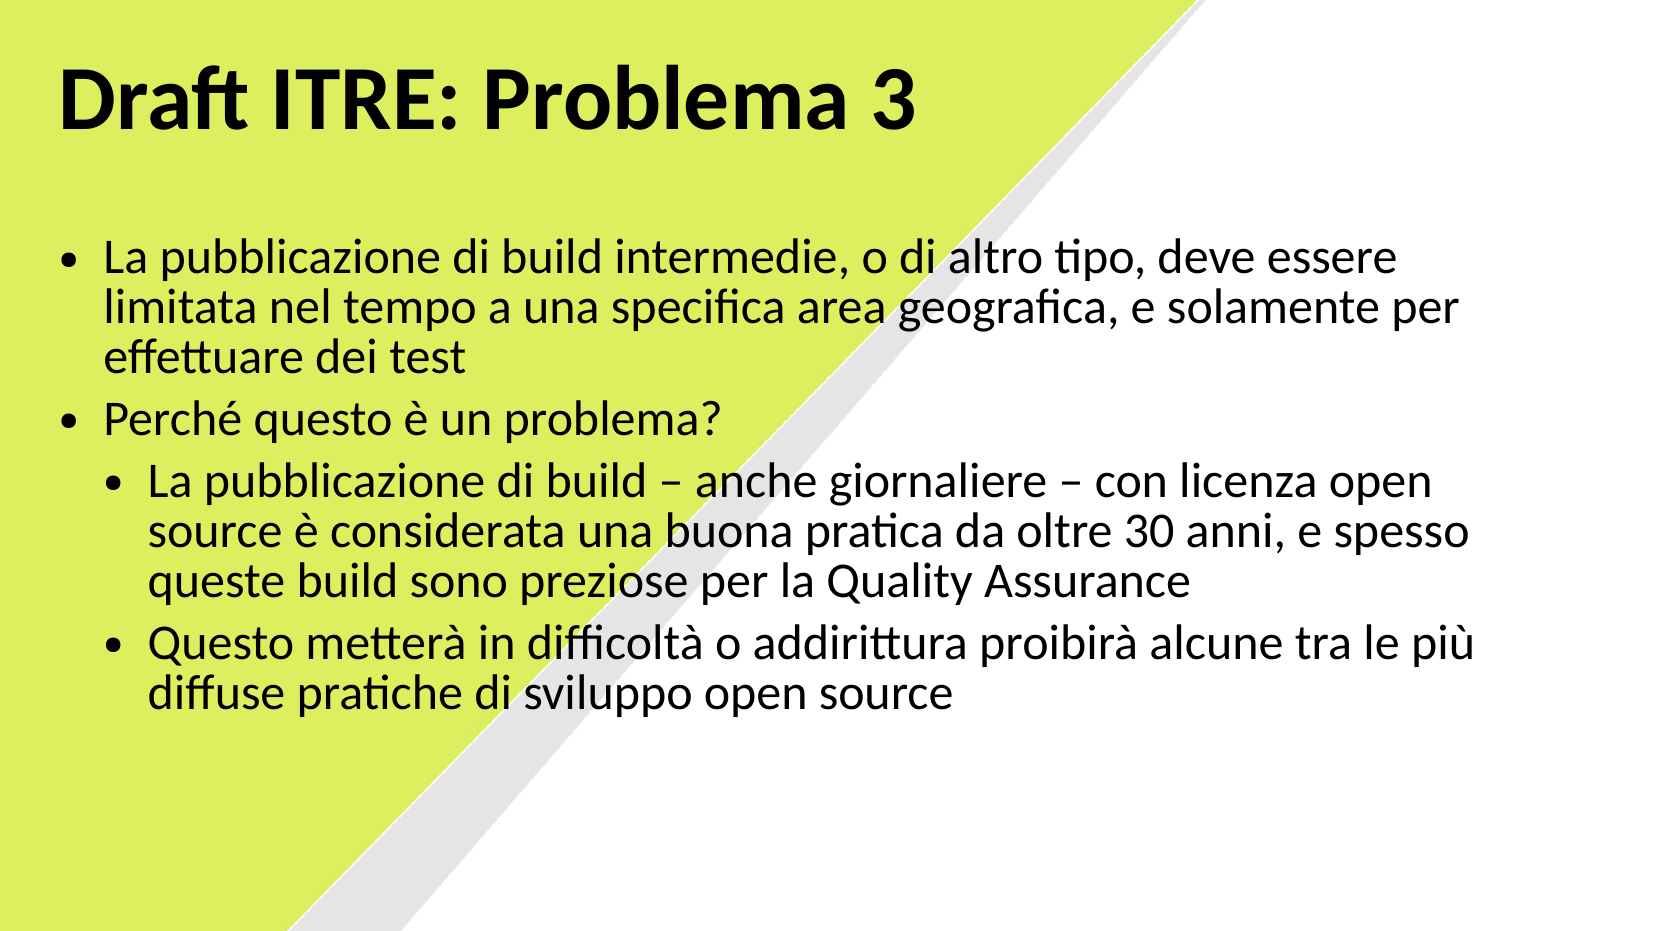

# Draft ITRE: Problema 3
La pubblicazione di build intermedie, o di altro tipo, deve essere
limitata nel tempo a una specifica area geografica, e solamente per effettuare dei test
Perché questo è un problema?
La pubblicazione di build – anche giornaliere – con licenza open source è considerata una buona pratica da oltre 30 anni, e spesso queste build sono preziose per la Quality Assurance
Questo metterà in difficoltà o addirittura proibirà alcune tra le più diffuse pratiche di sviluppo open source